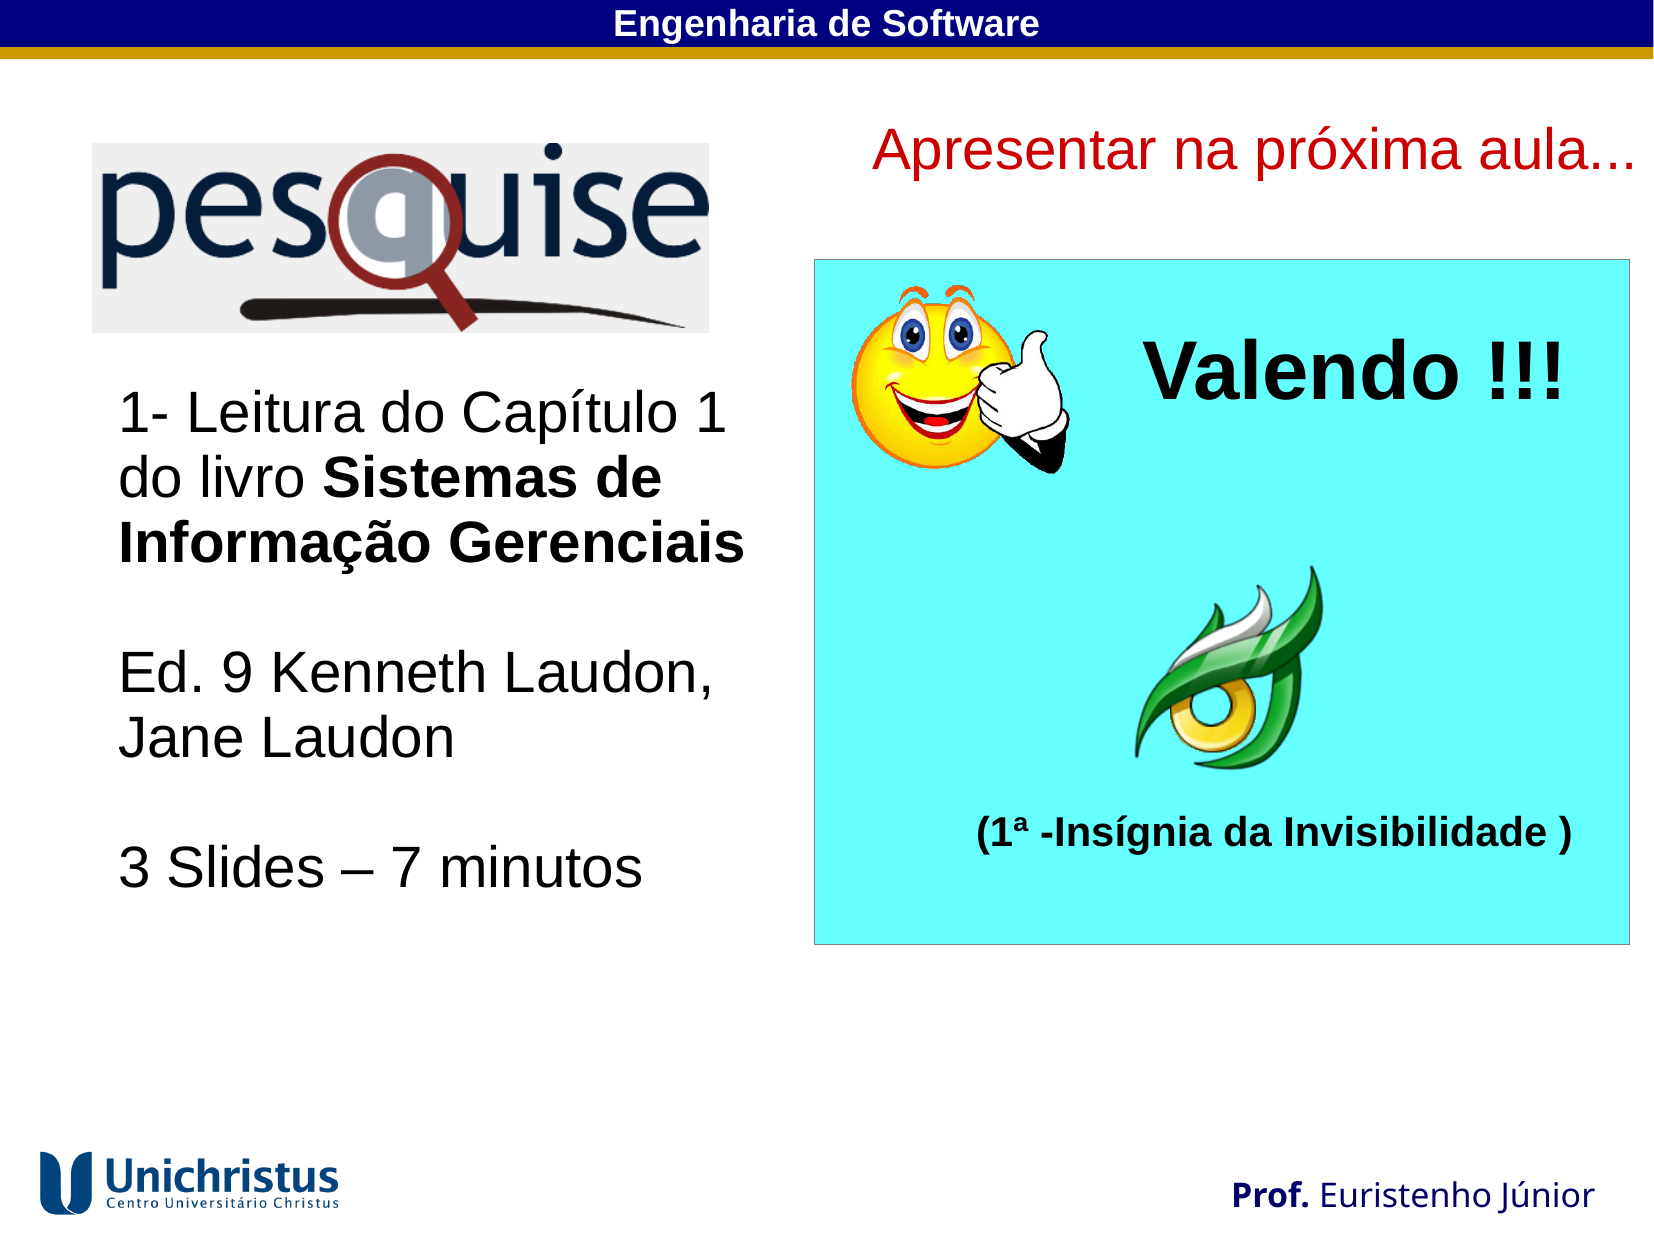

Engenharia de Software
Apresentar na próxima aula...
Valendo !!!
1- Leitura do Capítulo 1
do livro Sistemas de
Informação Gerenciais
Ed. 9 Kenneth Laudon,
Jane Laudon
3 Slides – 7 minutos
 (1ª -Insígnia da Invisibilidade )
Prof. Euristenho Júnior